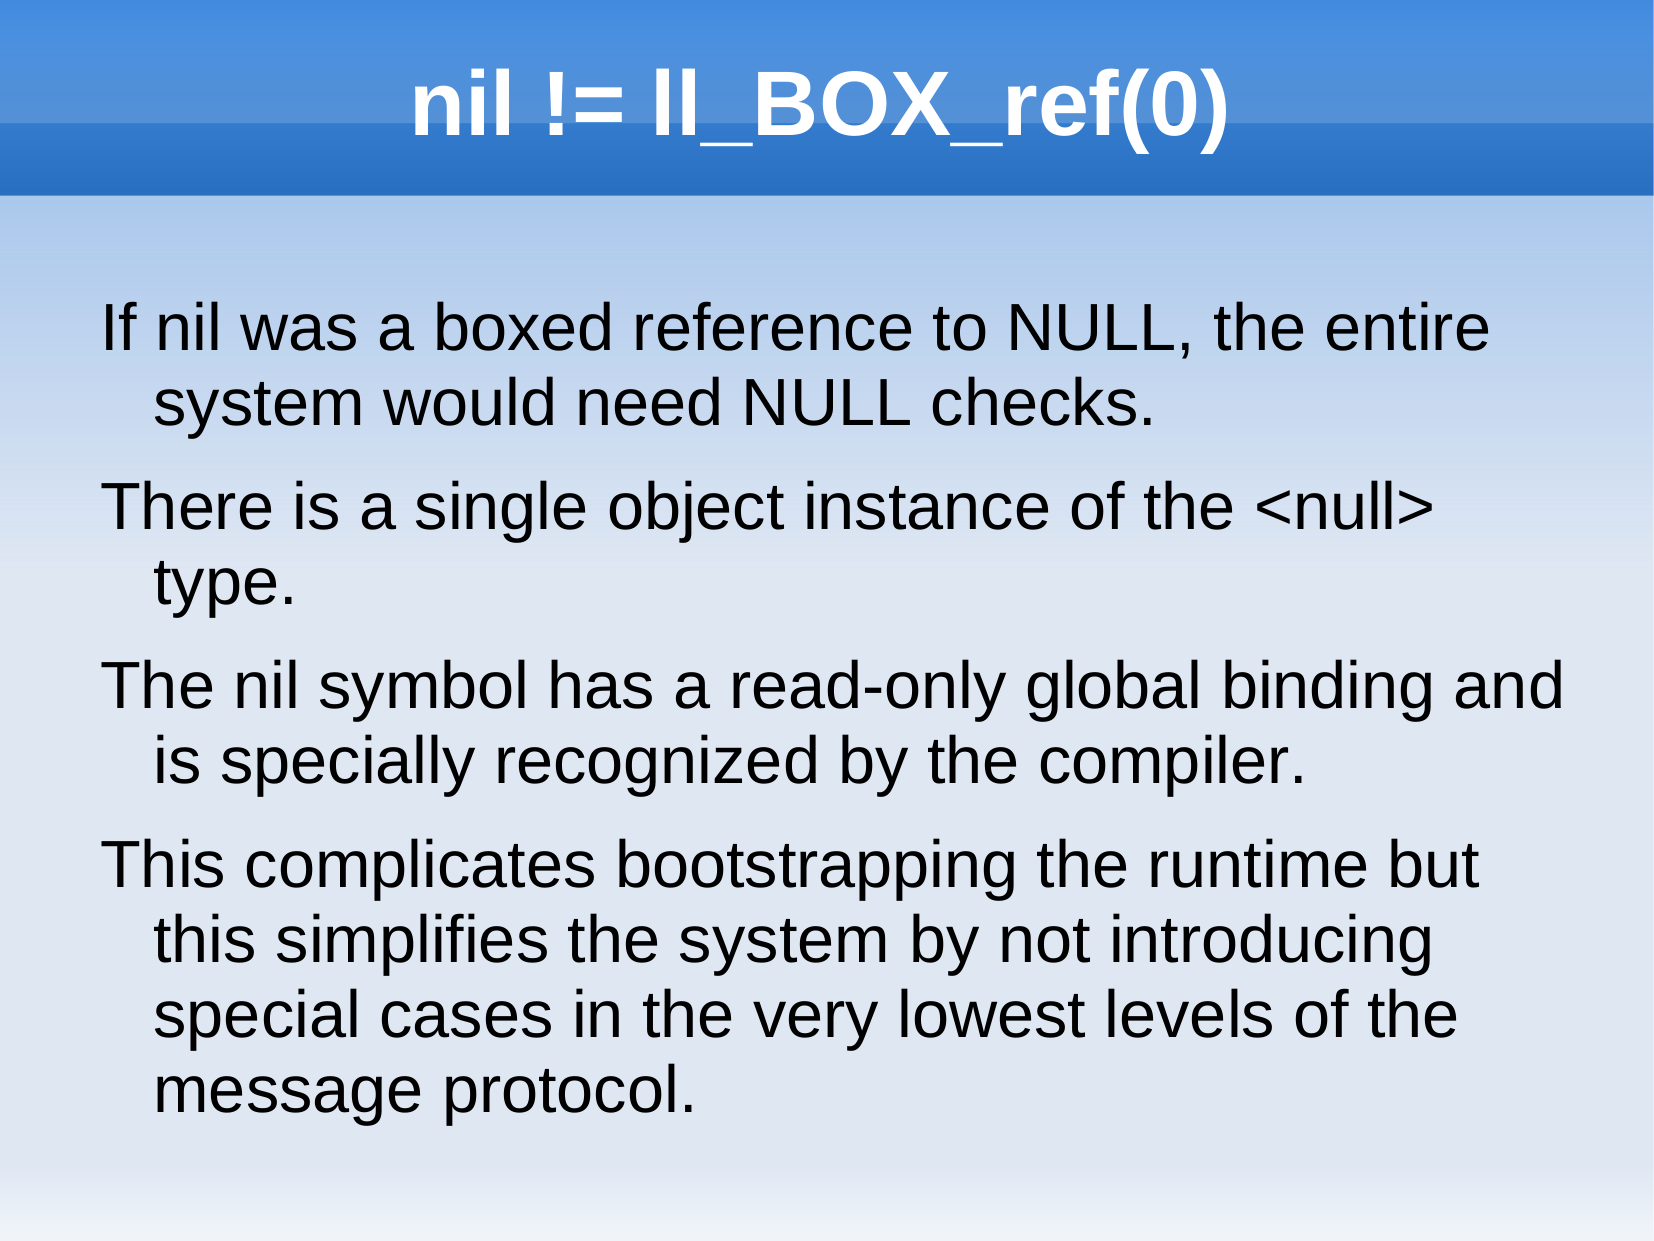

# nil != ll_BOX_ref(0)
If nil was a boxed reference to NULL, the entire system would need NULL checks.
There is a single object instance of the <null> type.
The nil symbol has a read-only global binding and is specially recognized by the compiler.
This complicates bootstrapping the runtime but this simplifies the system by not introducing special cases in the very lowest levels of the message protocol.